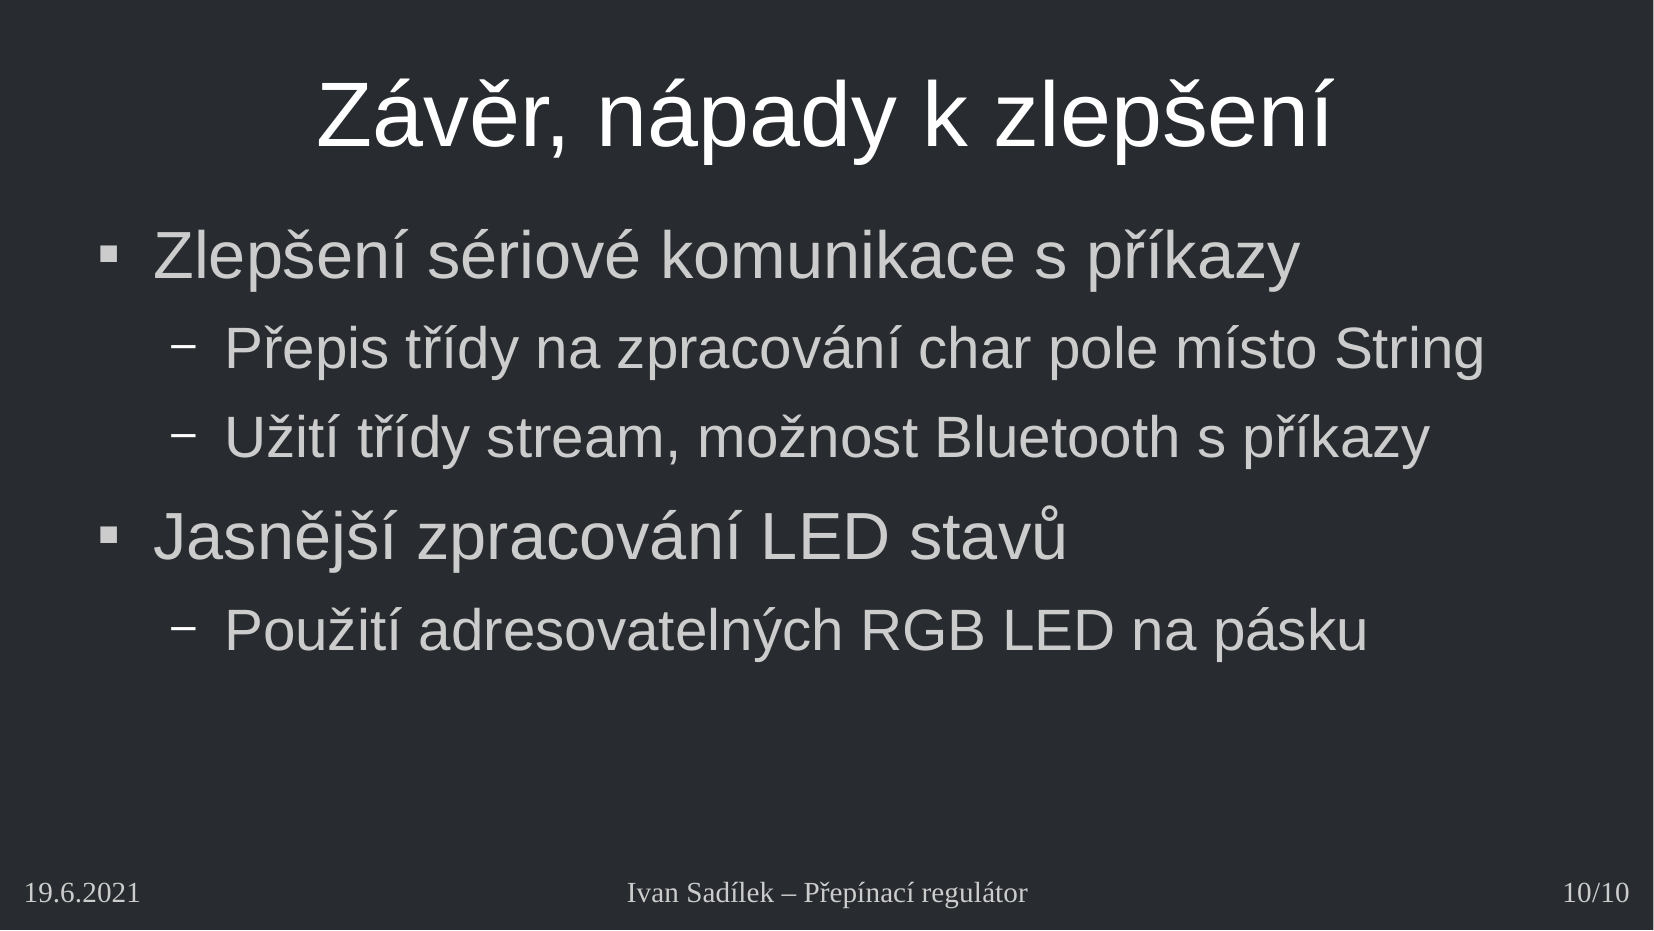

# Závěr, nápady k zlepšení
Zlepšení sériové komunikace s příkazy
Přepis třídy na zpracování char pole místo String
Užití třídy stream, možnost Bluetooth s příkazy
Jasnější zpracování LED stavů
Použití adresovatelných RGB LED na pásku
10